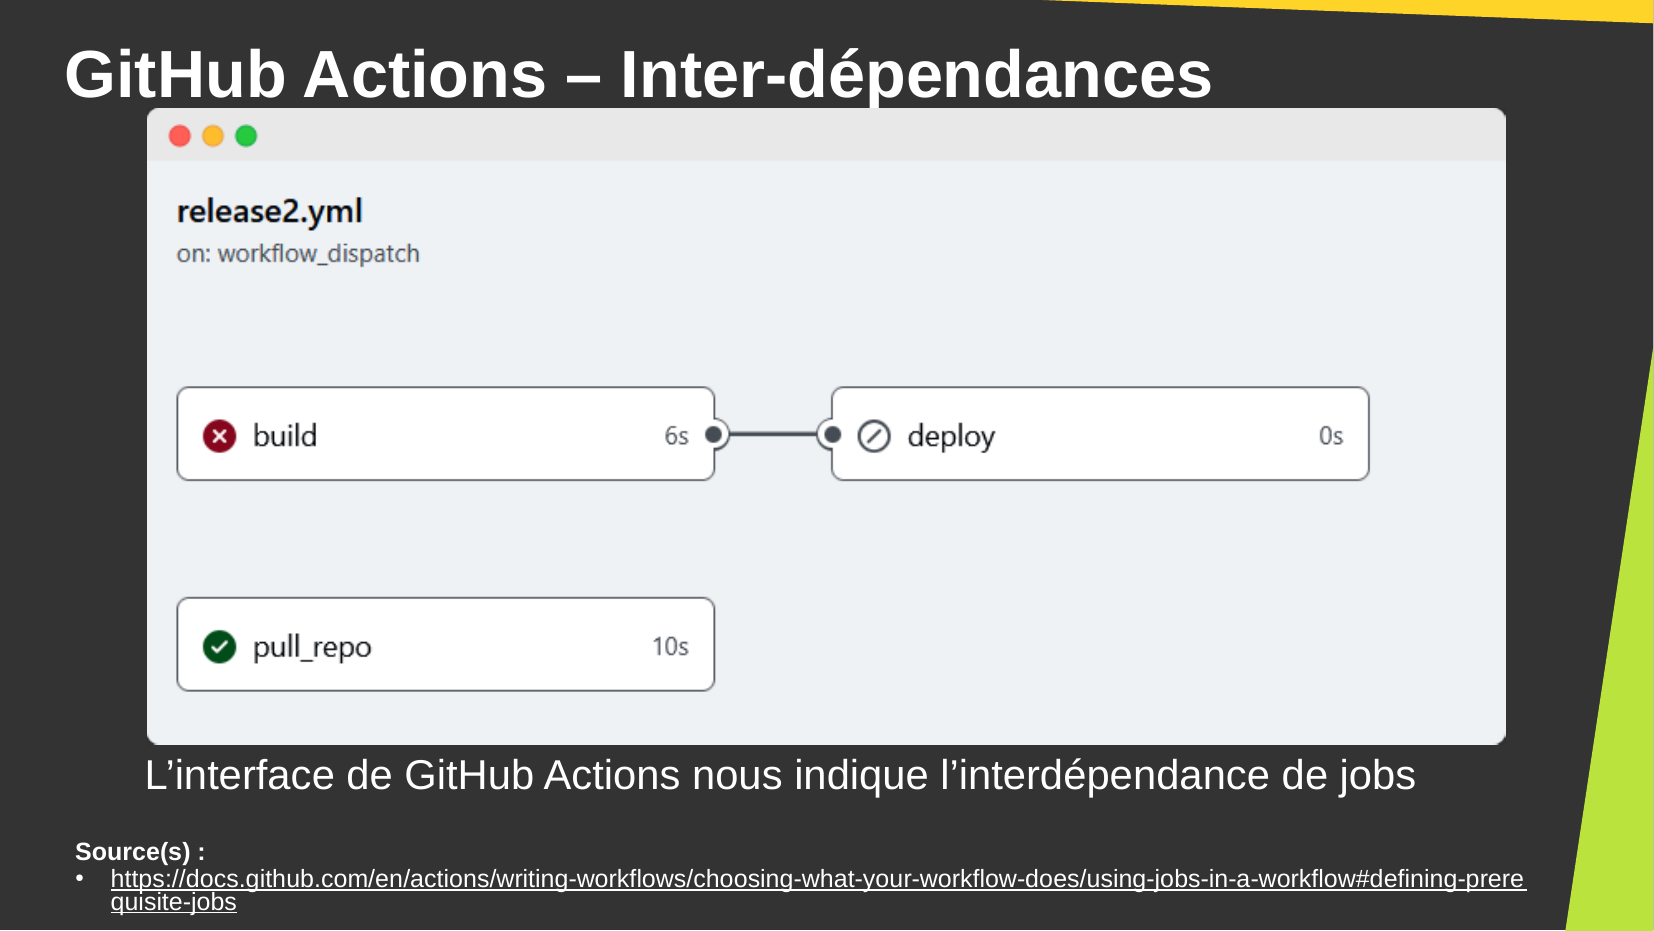

# GitHub Actions – Inter-dépendances
L’interface de GitHub Actions nous indique l’interdépendance de jobs
Source(s) :
https://docs.github.com/en/actions/writing-workflows/choosing-what-your-workflow-does/using-jobs-in-a-workflow#defining-prerequisite-jobs